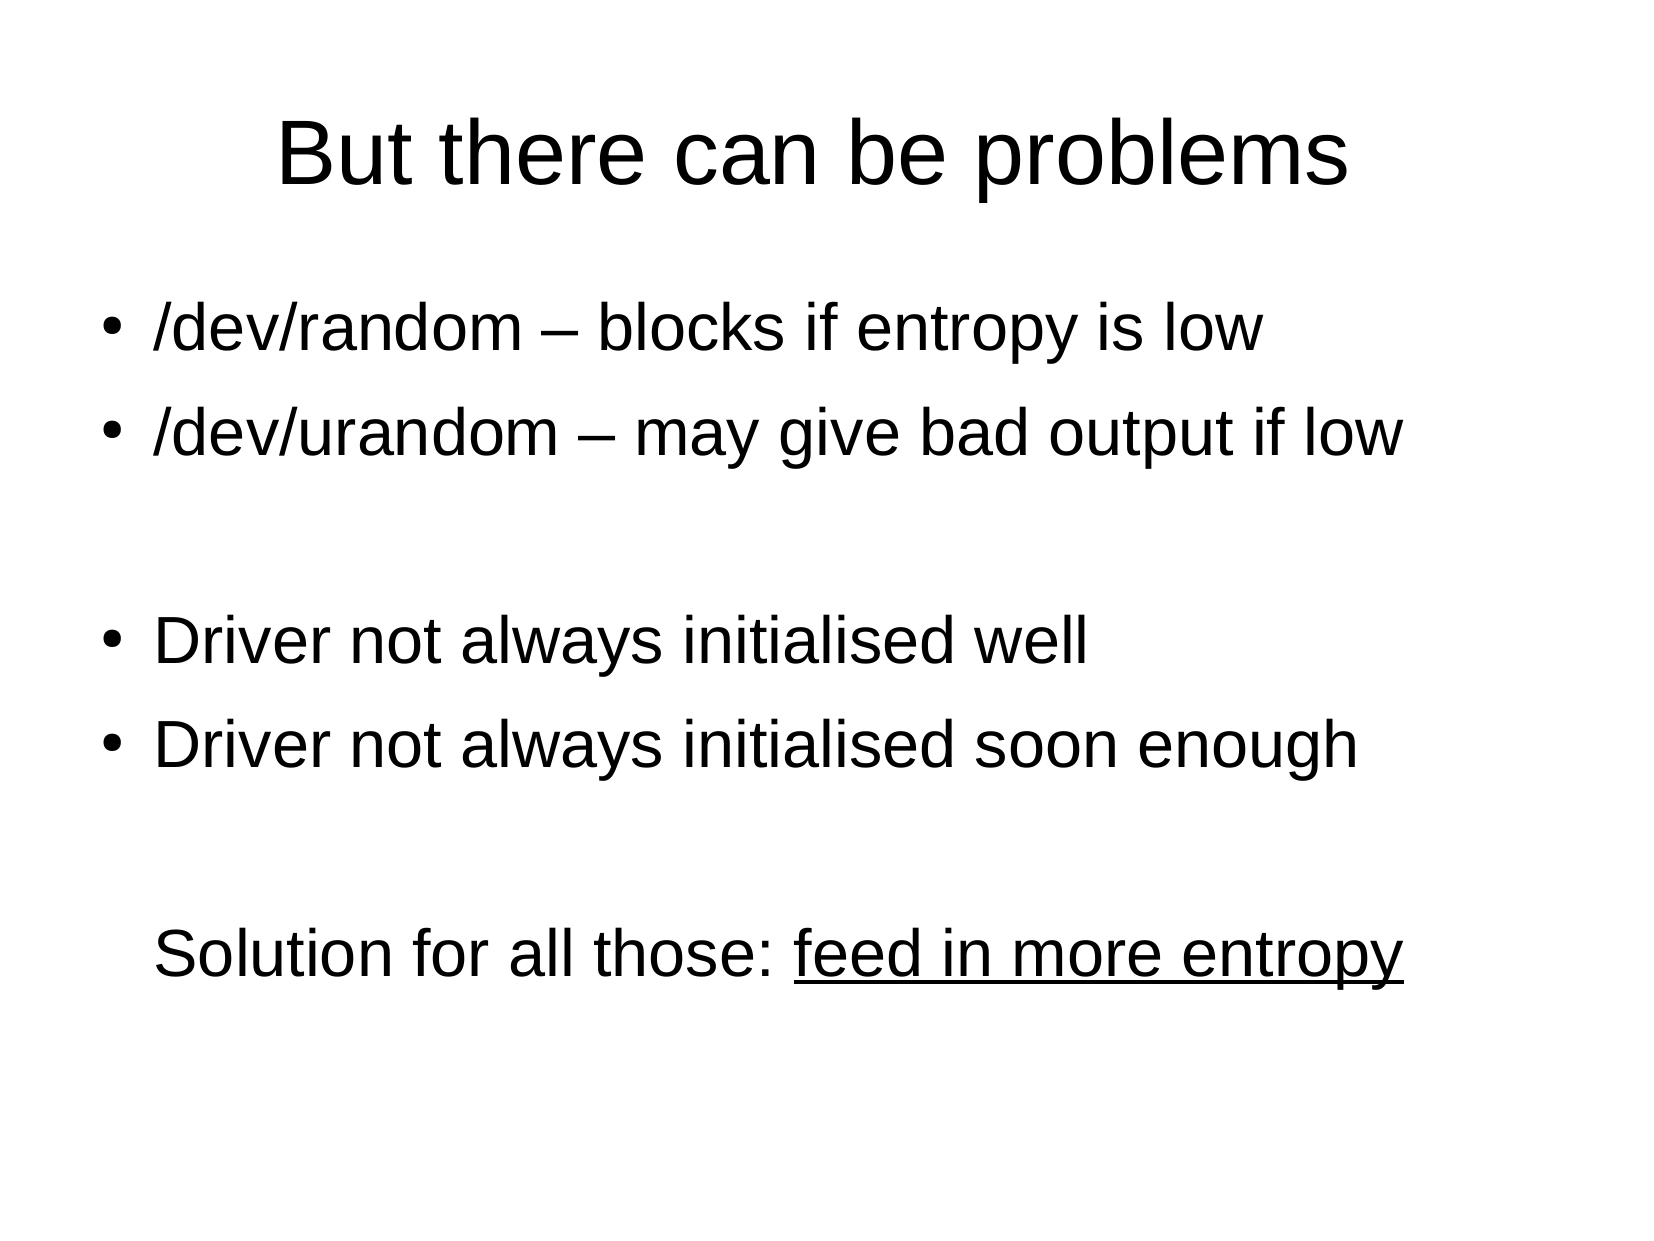

# But there can be problems
/dev/random – blocks if entropy is low
/dev/urandom – may give bad output if low
Driver not always initialised well
Driver not always initialised soon enough
Solution for all those: feed in more entropy